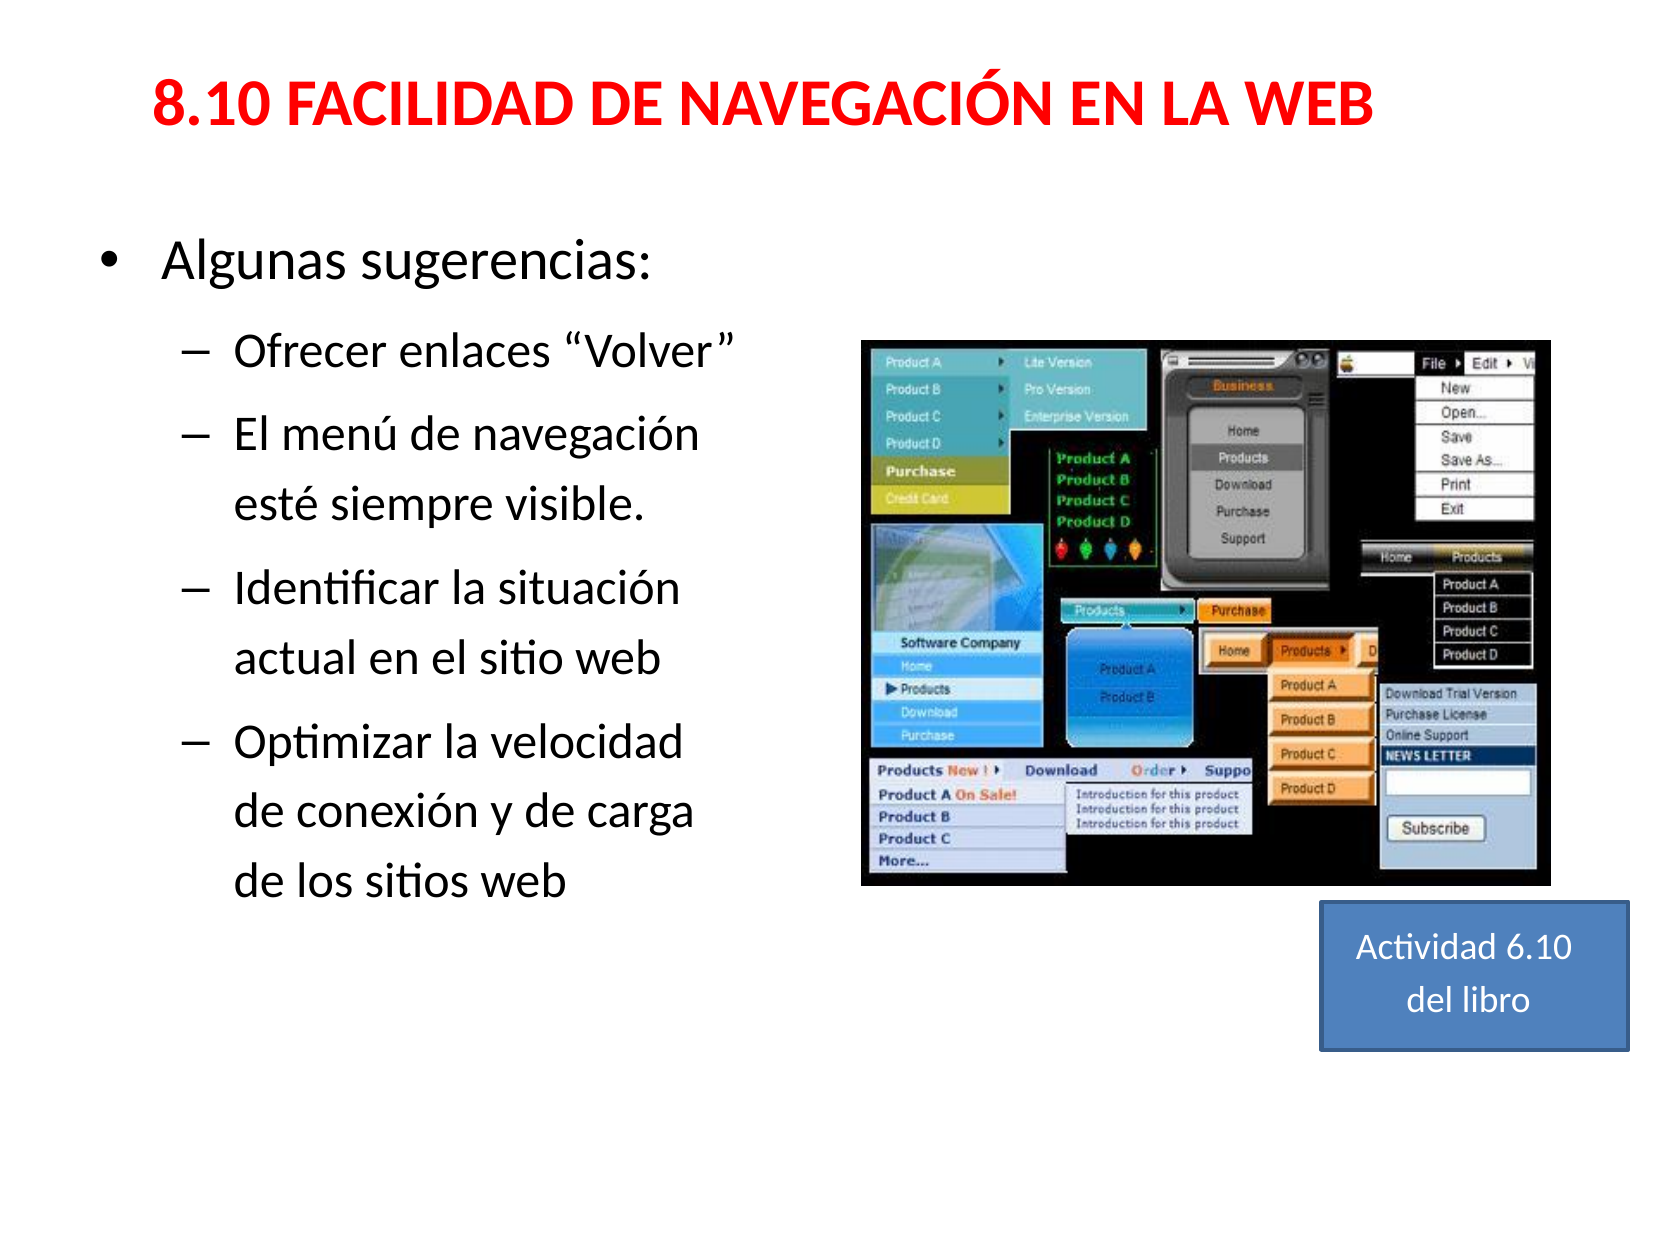

8.10 FACILIDAD DE NAVEGACIÓN EN LA WEB
•
Algunas sugerencias:
–
Ofrecer enlaces “Volver”
–
El menú de navegación
esté siempre visible.
–
Identificar la situación
actual en el sitio web
–
Optimizar la velocidad
de conexión y de carga
de los sitios web
Actividad 6.10
del libro